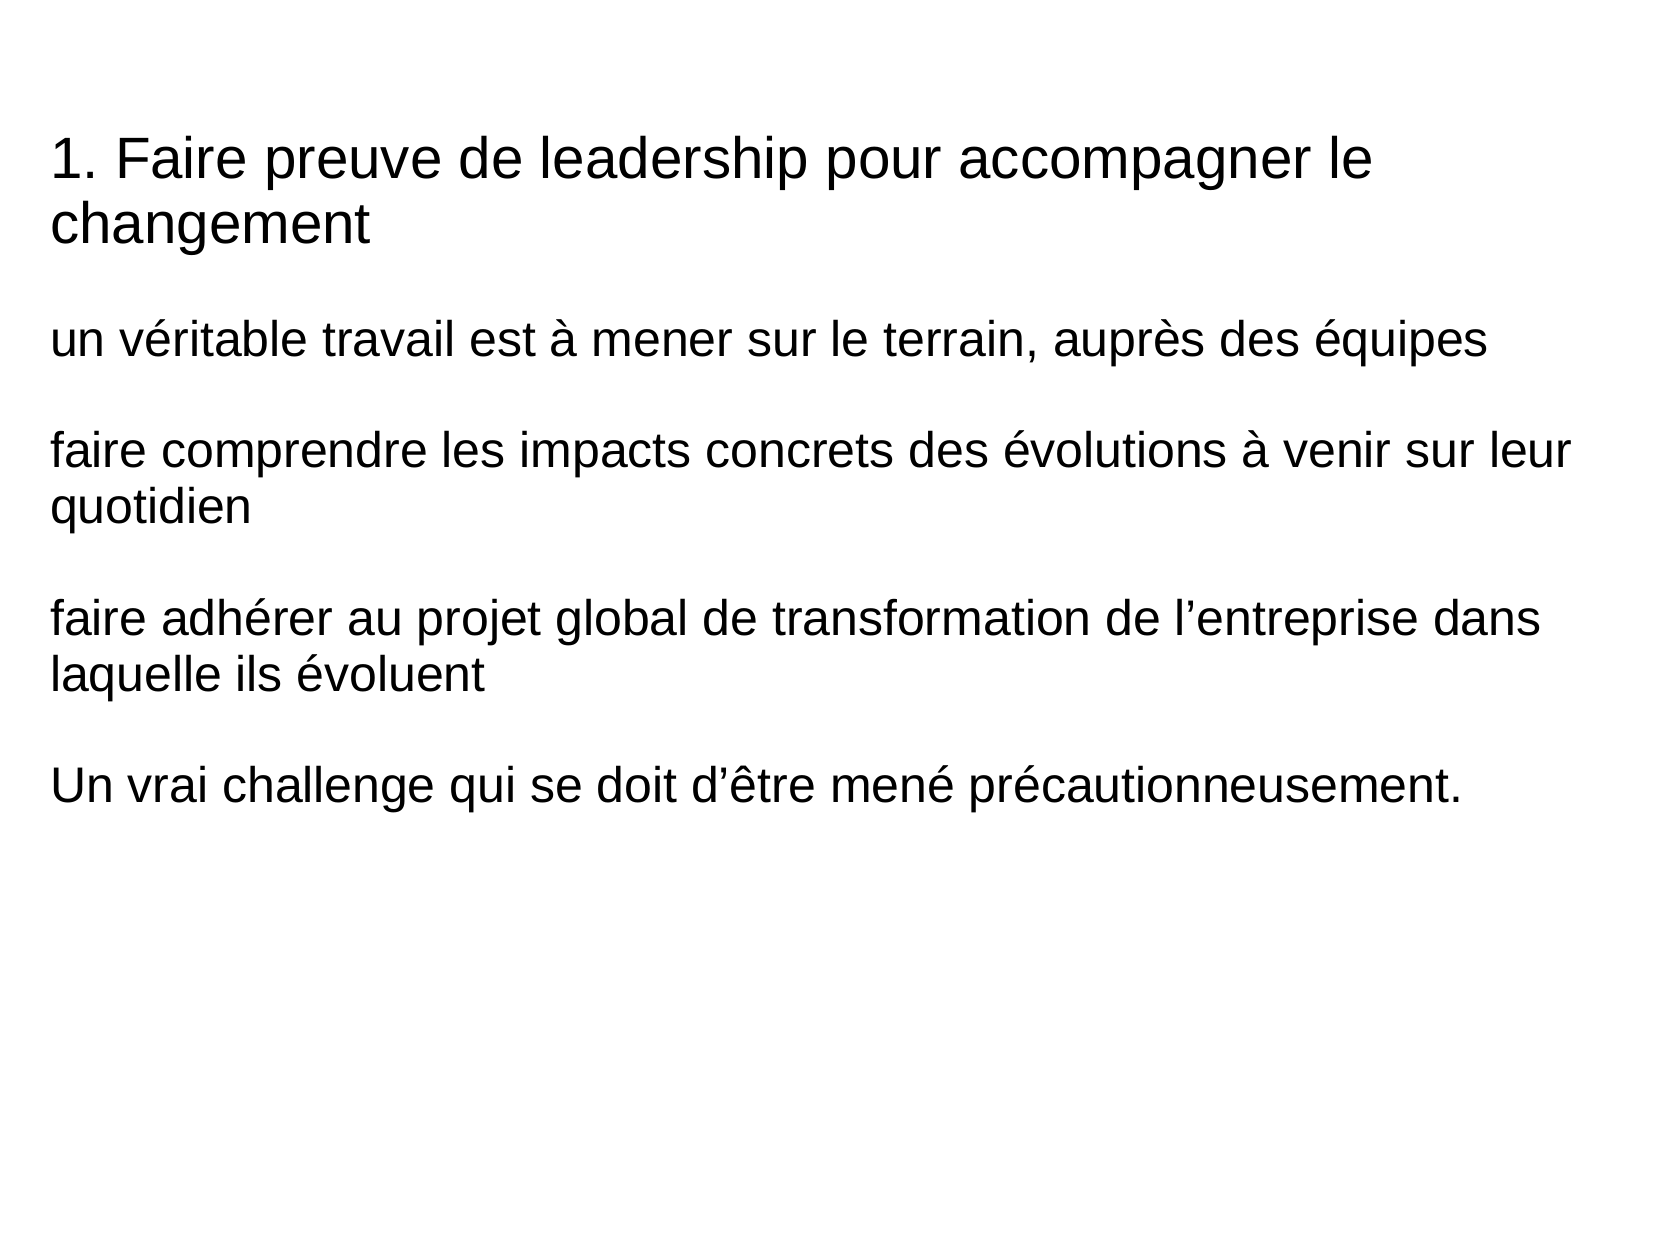

1. Faire preuve de leadership pour accompagner le changement
un véritable travail est à mener sur le terrain, auprès des équipes
faire comprendre les impacts concrets des évolutions à venir sur leur quotidien
faire adhérer au projet global de transformation de l’entreprise dans laquelle ils évoluent
Un vrai challenge qui se doit d’être mené précautionneusement.